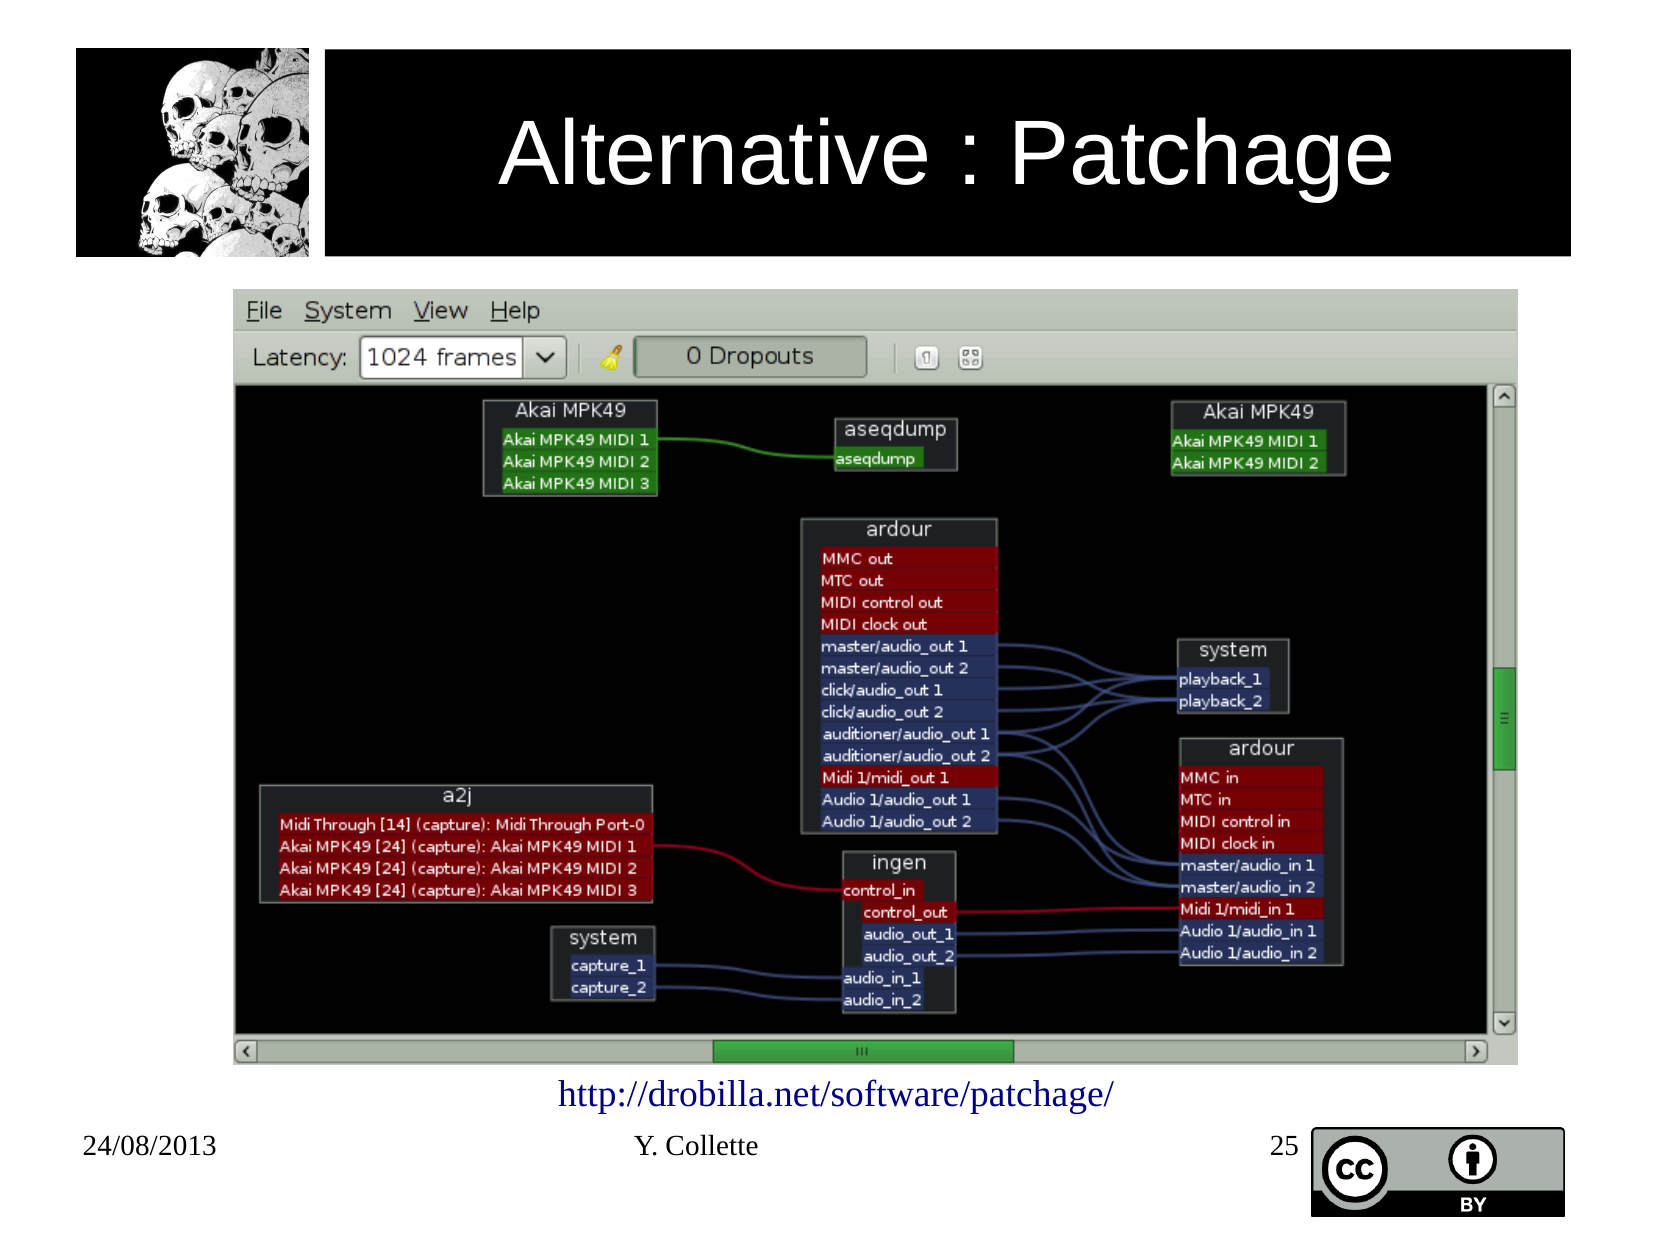

# Alternative : Patchage
http://drobilla.net/software/patchage/
Y. Collette
25